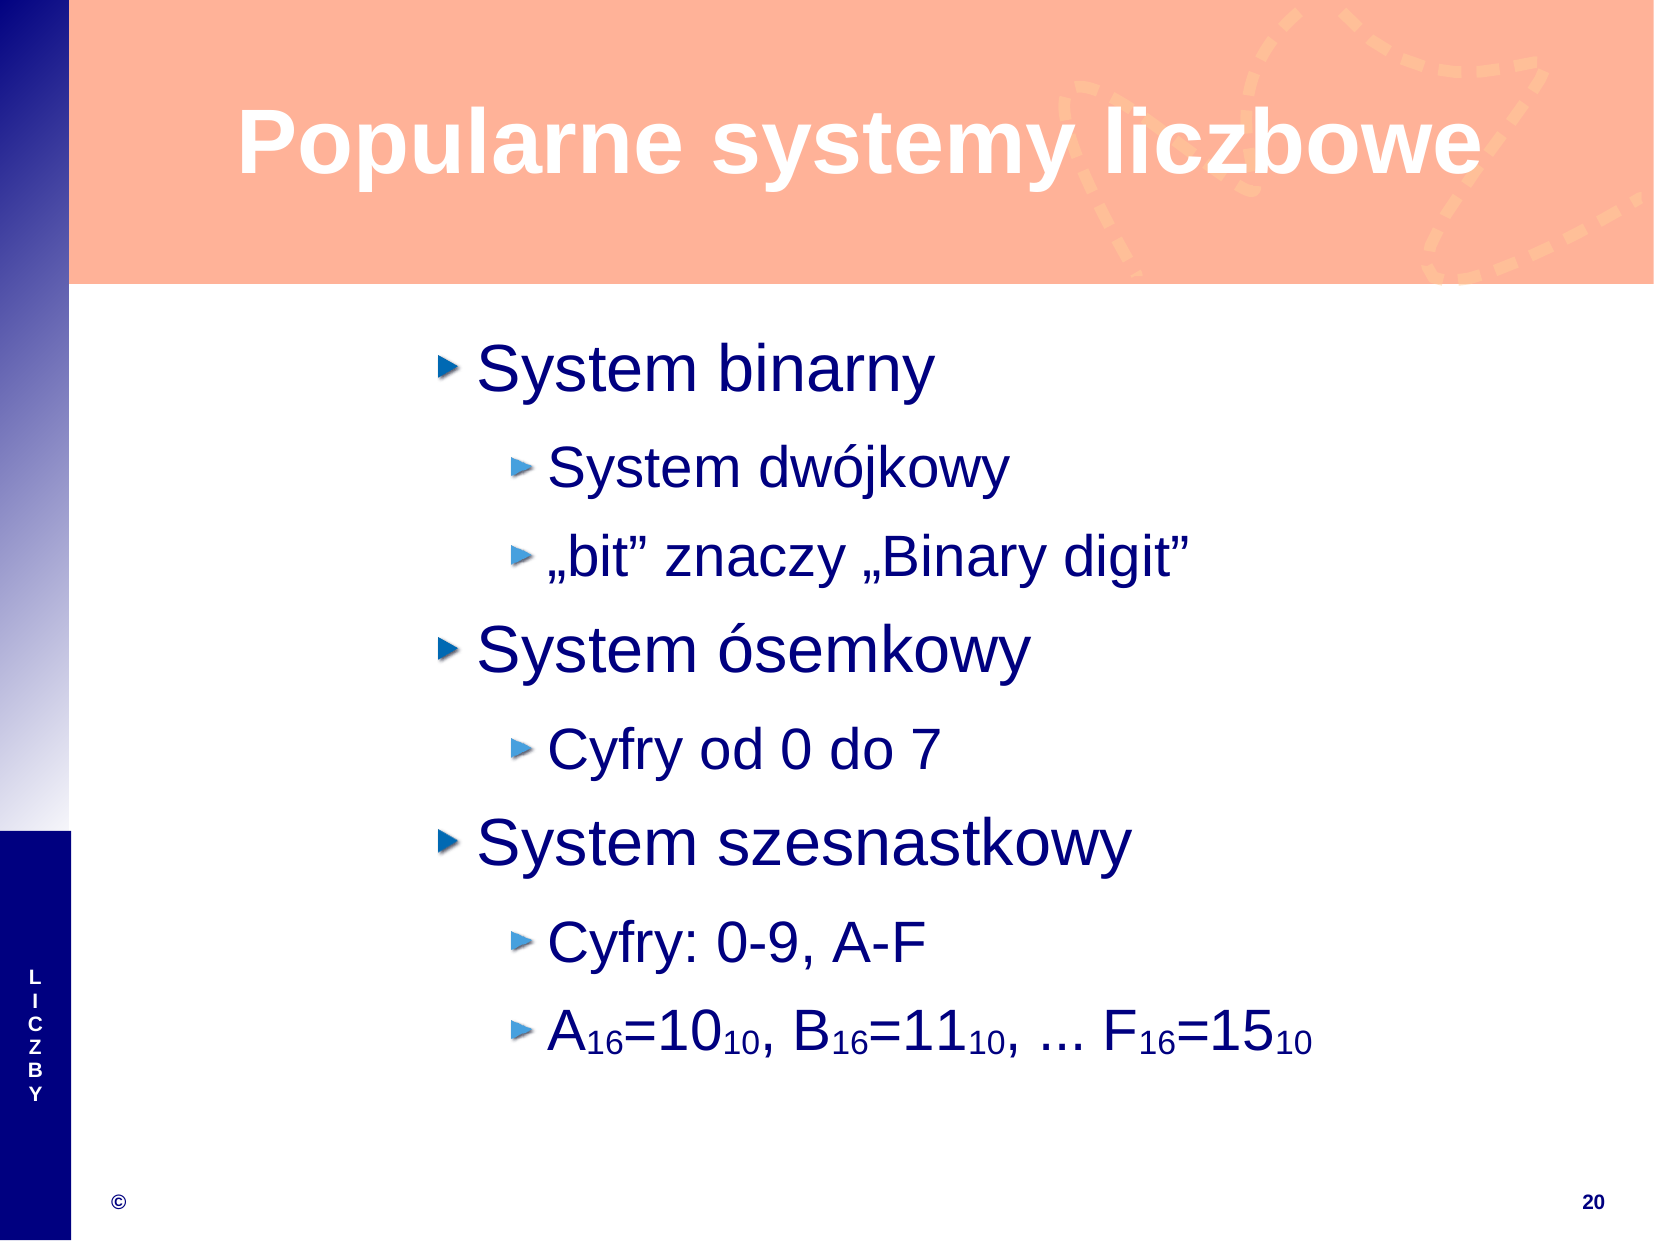

# Popularne systemy liczbowe
System binarny
System dwójkowy
„bit” znaczy „Binary digit”
System ósemkowy
Cyfry od 0 do 7
System szesnastkowy
Cyfry: 0-9, A-F
A16=1010, B16=1110, ... F16=1510
L
I
C
Z
B
Y